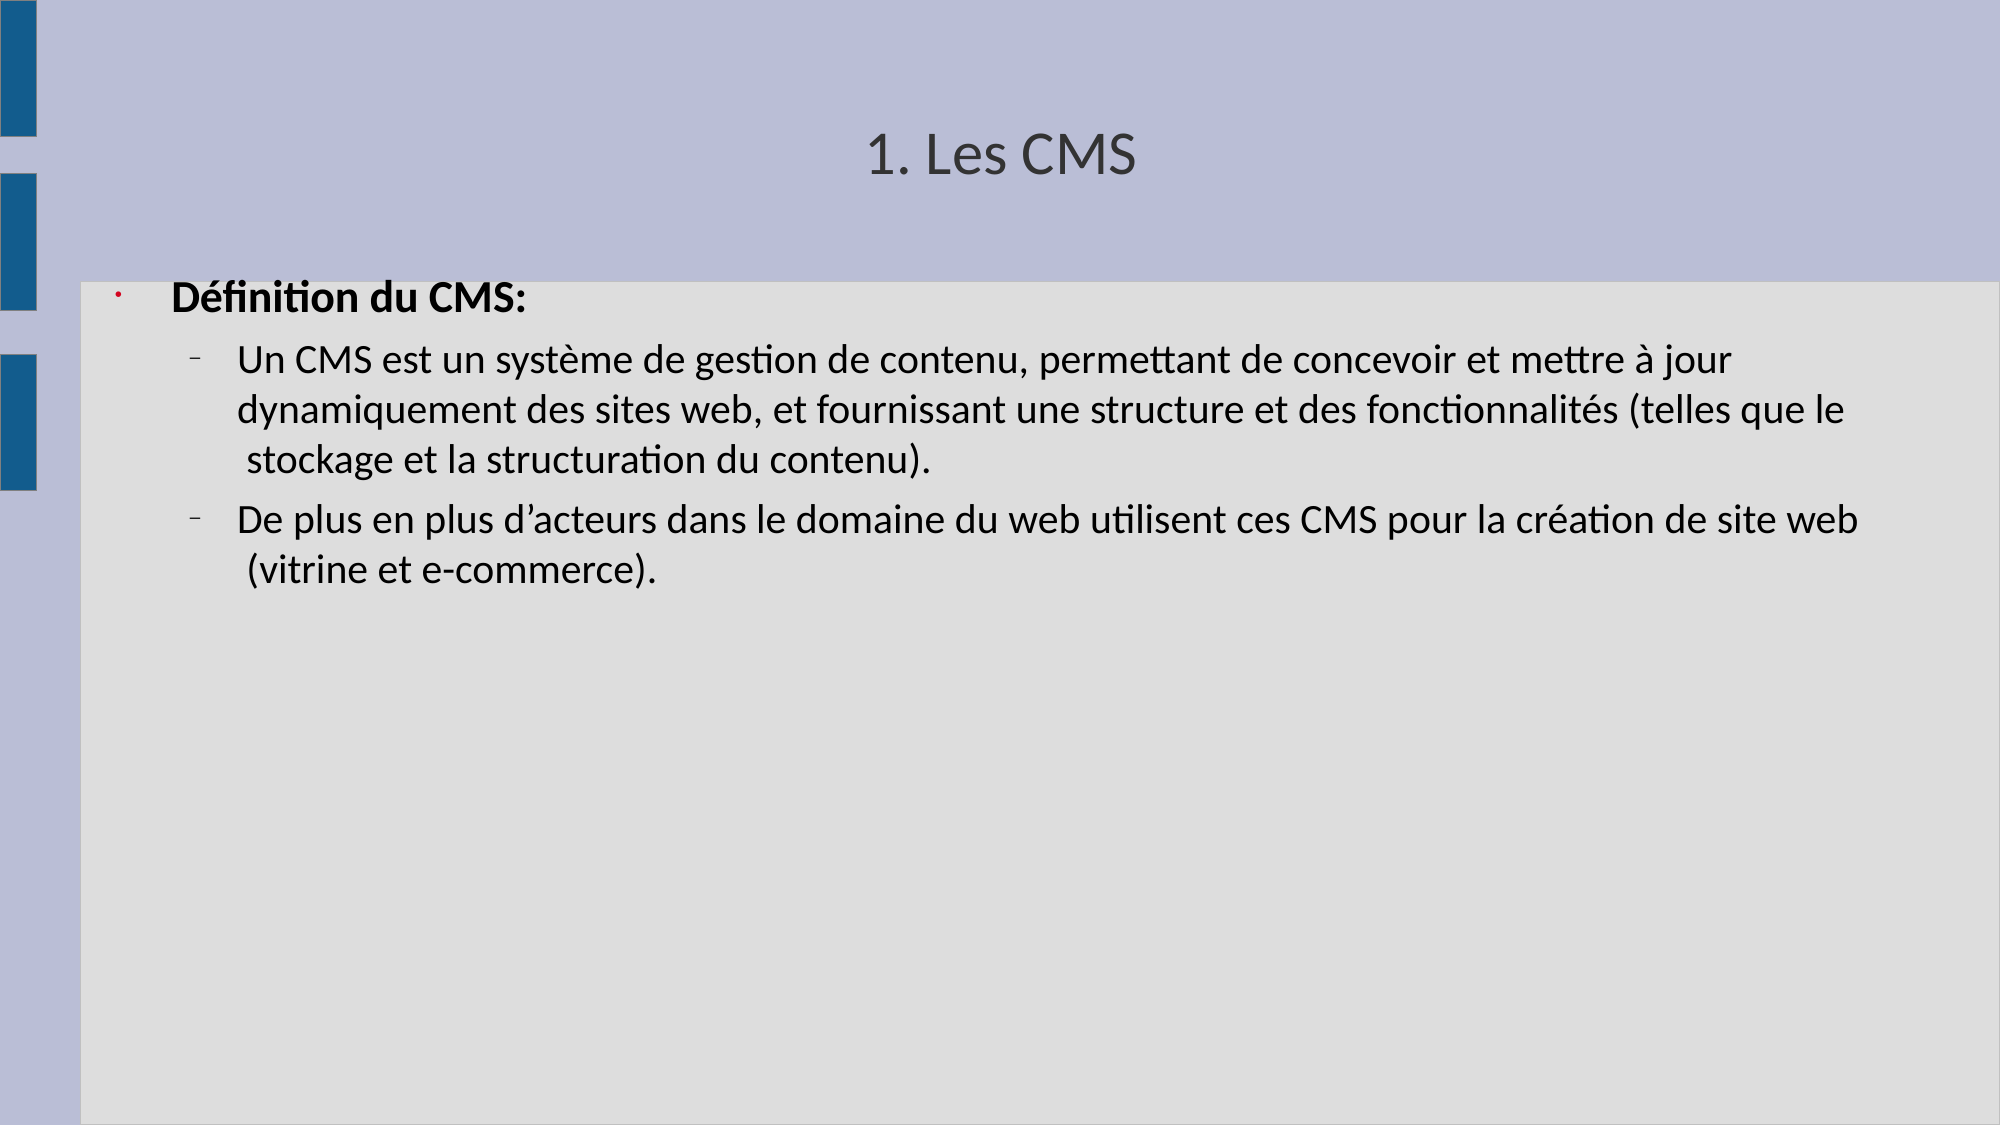

# 1. Les CMS
Définition du CMS:
Un CMS est un système de gestion de contenu, permettant de concevoir et mettre à jour dynamiquement des sites web, et fournissant une structure et des fonctionnalités (telles que le stockage et la structuration du contenu).
De plus en plus d’acteurs dans le domaine du web utilisent ces CMS pour la création de site web (vitrine et e-commerce).